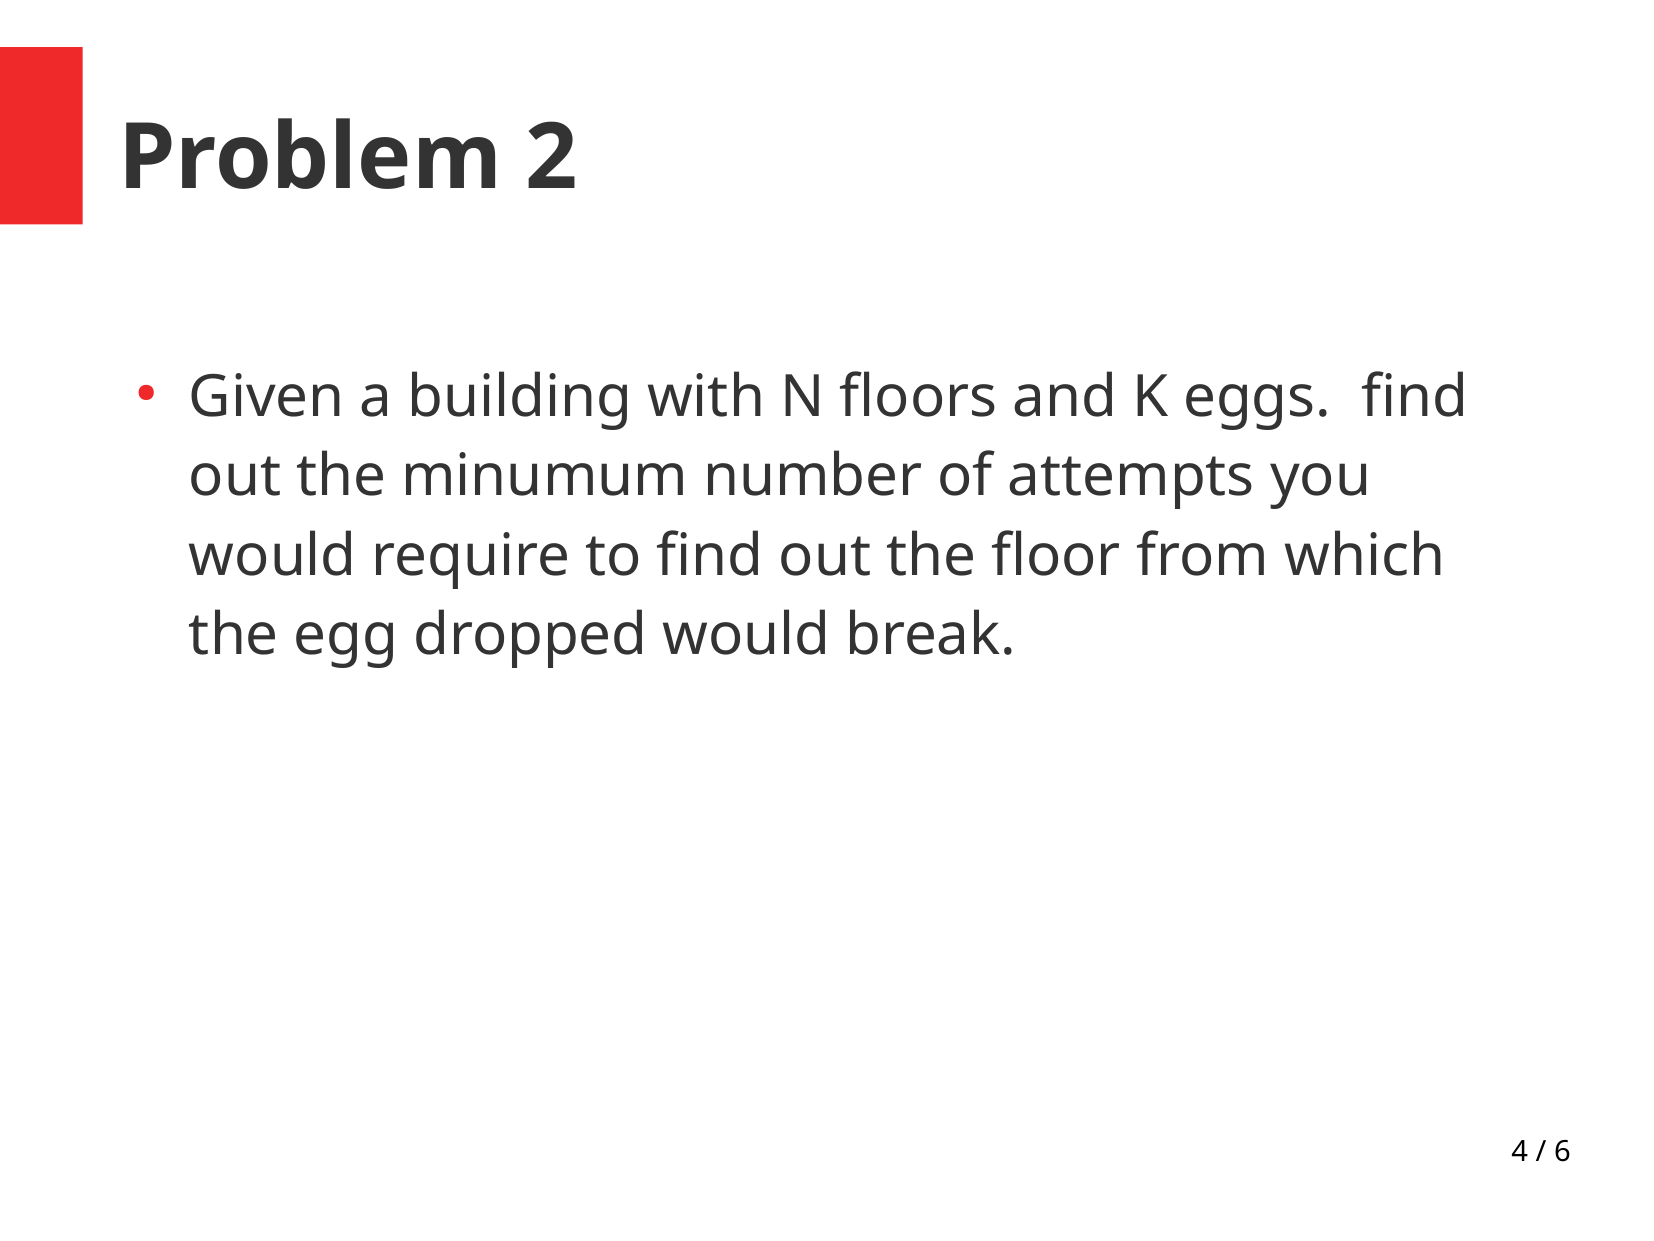

# Problem 2
Given a building with N floors and K eggs. find out the minumum number of attempts you would require to find out the floor from which the egg dropped would break.
4